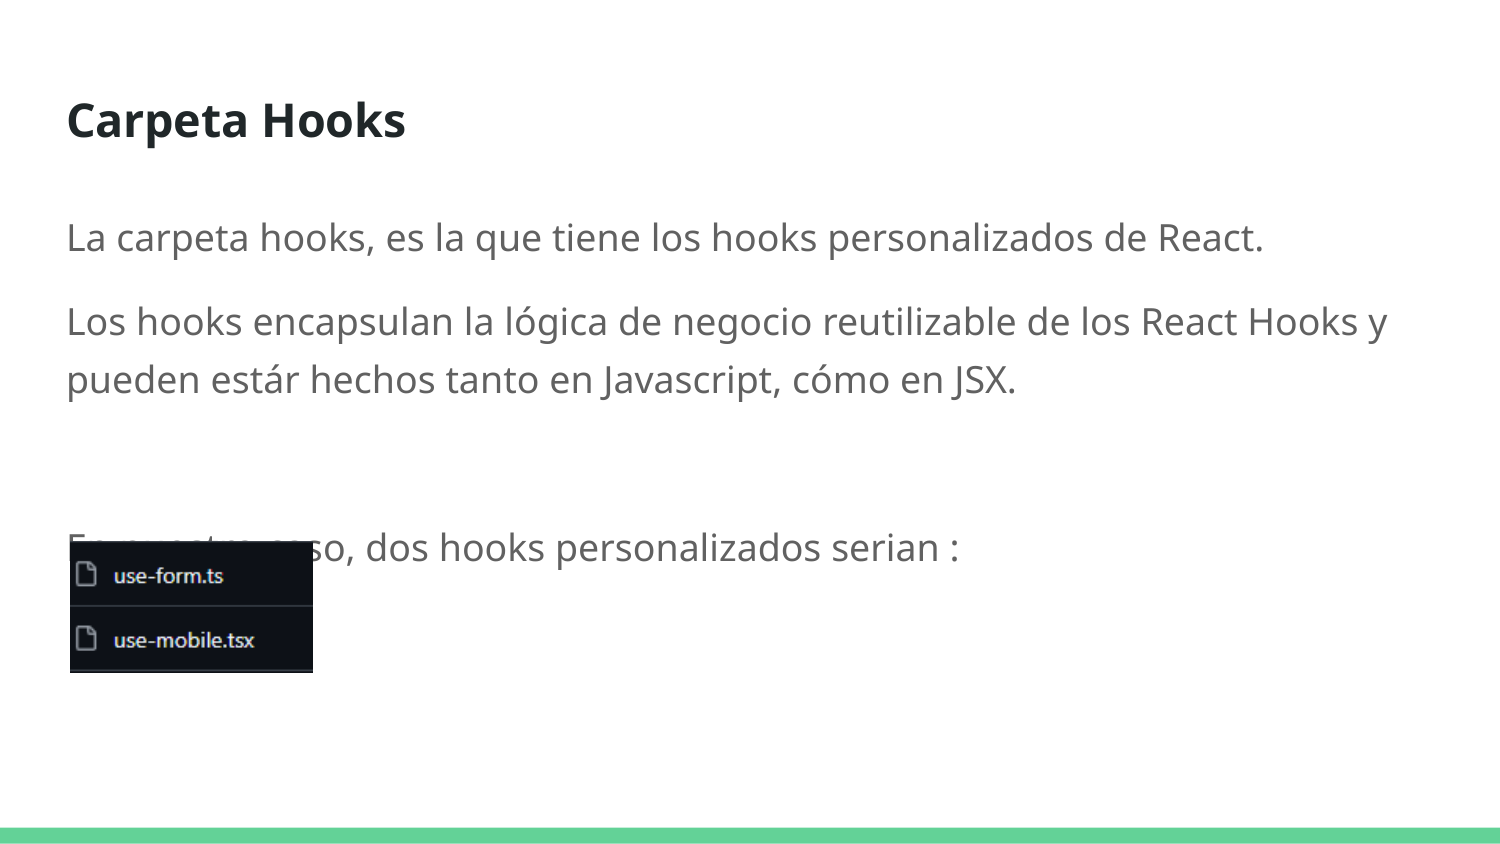

# Carpeta Hooks
La carpeta hooks, es la que tiene los hooks personalizados de React.
Los hooks encapsulan la lógica de negocio reutilizable de los React Hooks y pueden estár hechos tanto en Javascript, cómo en JSX.
En nuestro caso, dos hooks personalizados serian :